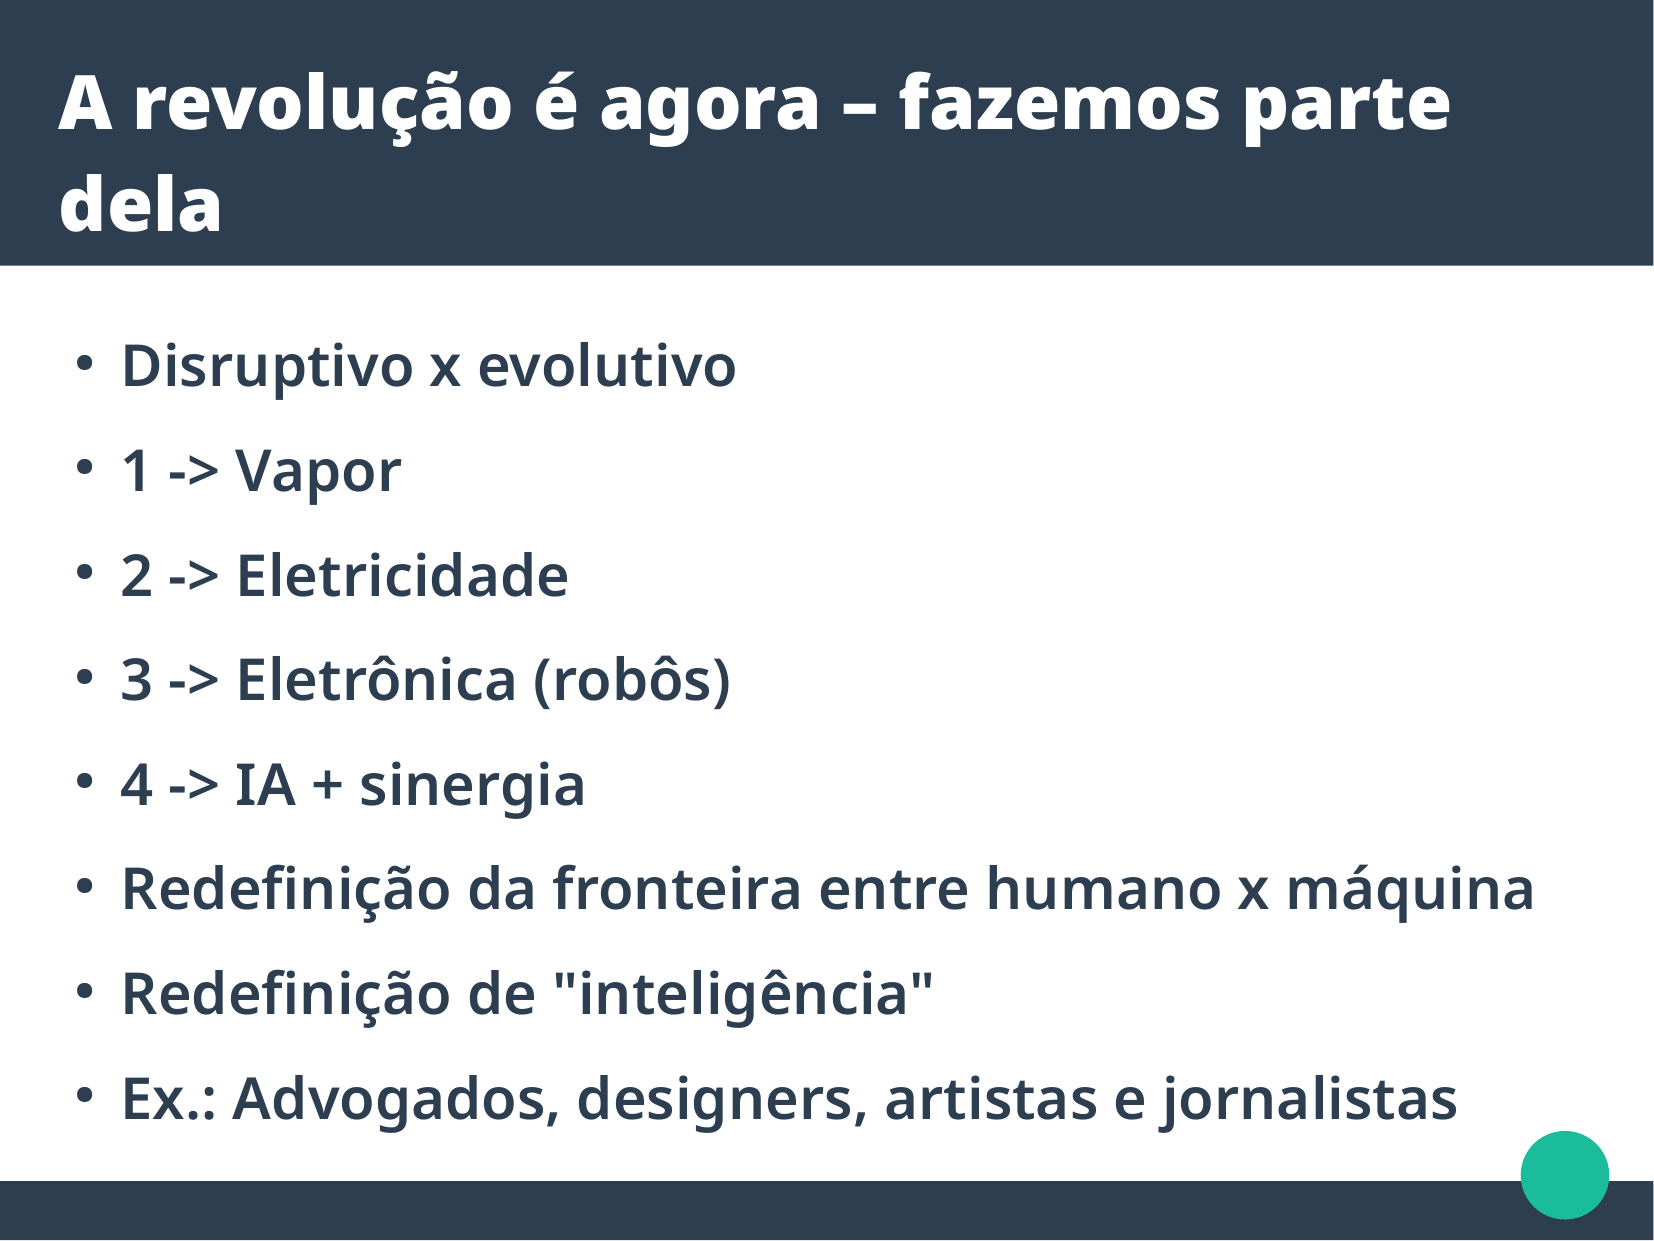

# A revolução é agora – fazemos parte dela
Disruptivo x evolutivo
1 -> Vapor
2 -> Eletricidade
3 -> Eletrônica (robôs)
4 -> IA + sinergia
Redefinição da fronteira entre humano x máquina
Redefinição de "inteligência"
Ex.: Advogados, designers, artistas e jornalistas